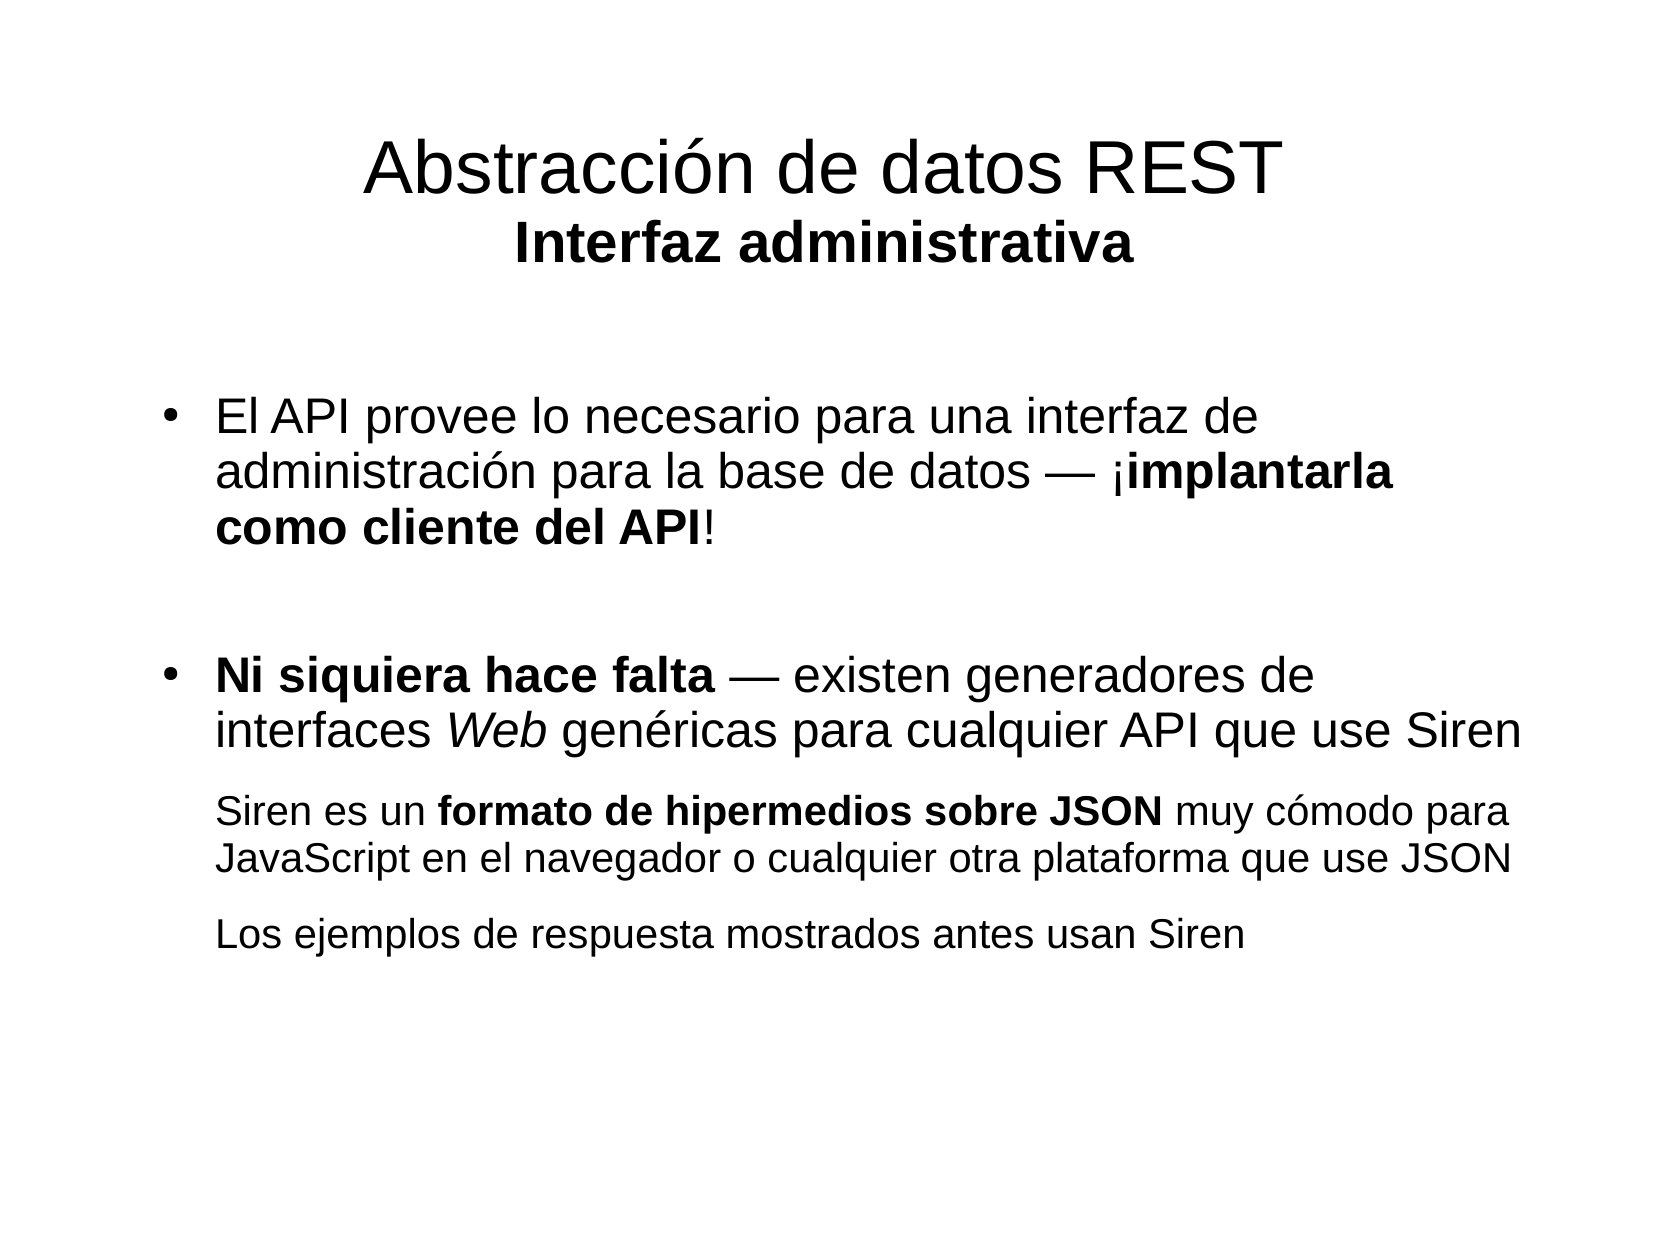

# Abstracción de datos REST Interfaz administrativa
El API provee lo necesario para una interfaz de administración para la base de datos — ¡implantarla como cliente del API!
Ni siquiera hace falta — existen generadores de interfaces Web genéricas para cualquier API que use Siren
Siren es un formato de hipermedios sobre JSON muy cómodo para JavaScript en el navegador o cualquier otra plataforma que use JSON
Los ejemplos de respuesta mostrados antes usan Siren